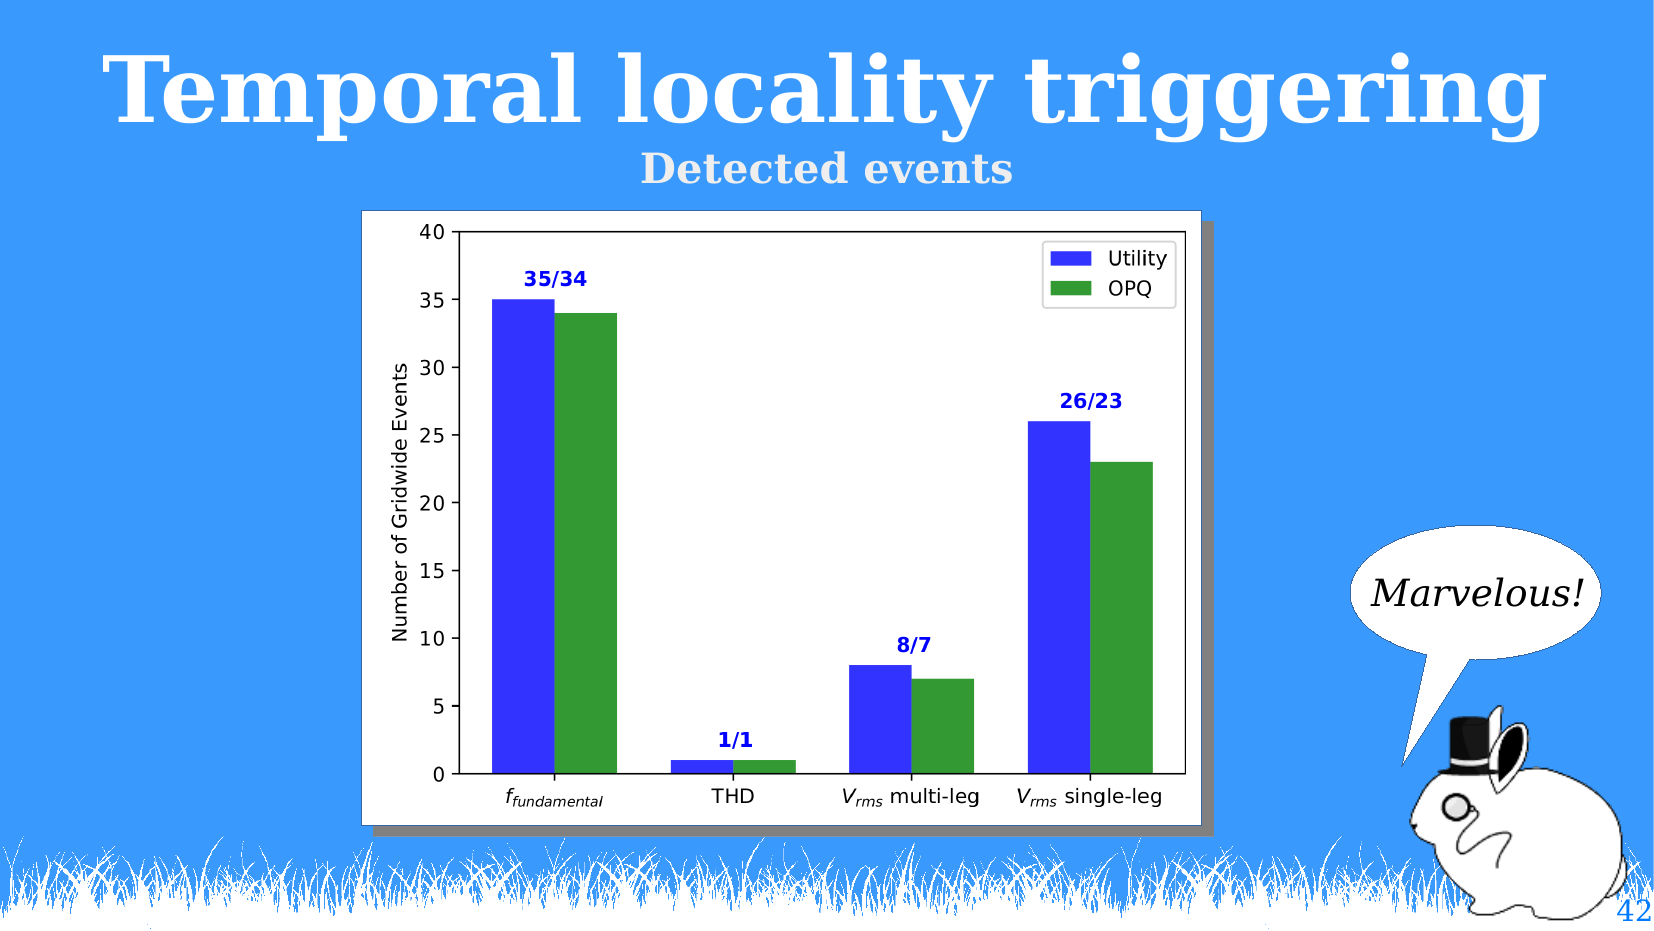

# Temporal locality triggering Detected events
Marvelous!
42